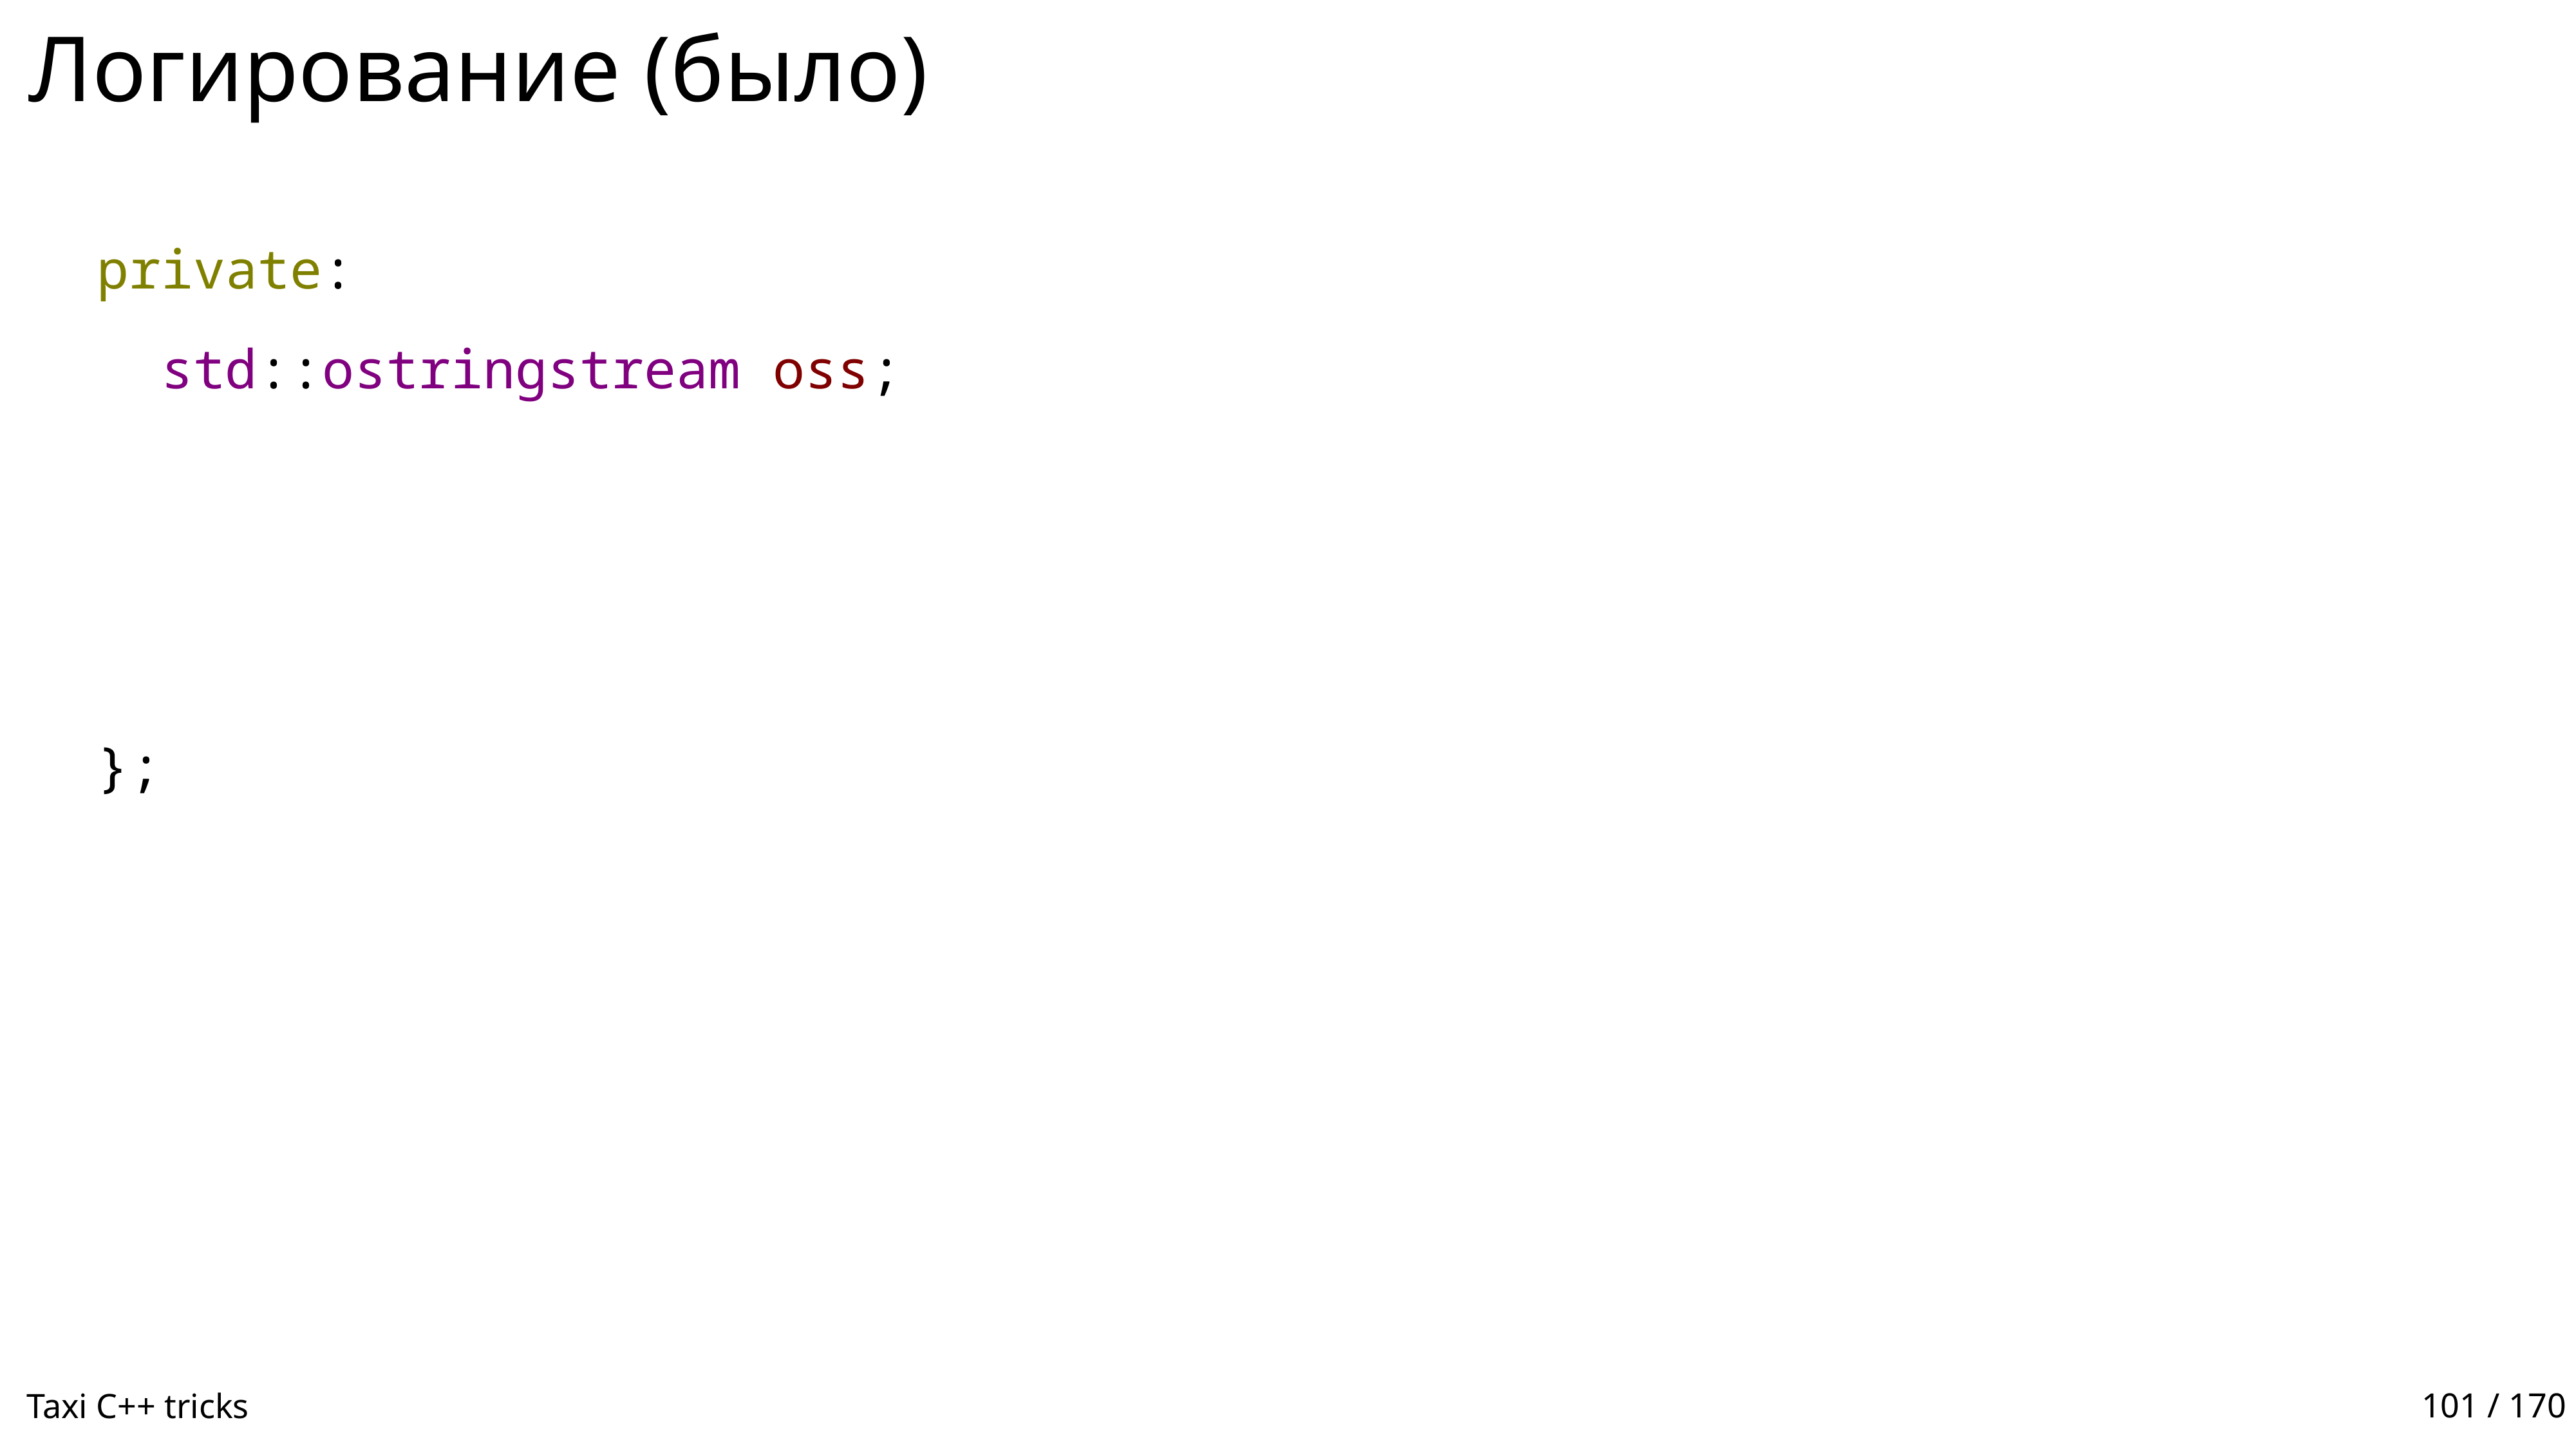

# Логирование (было)
private:
 std::ostringstream oss;
};
Taxi C++ tricks